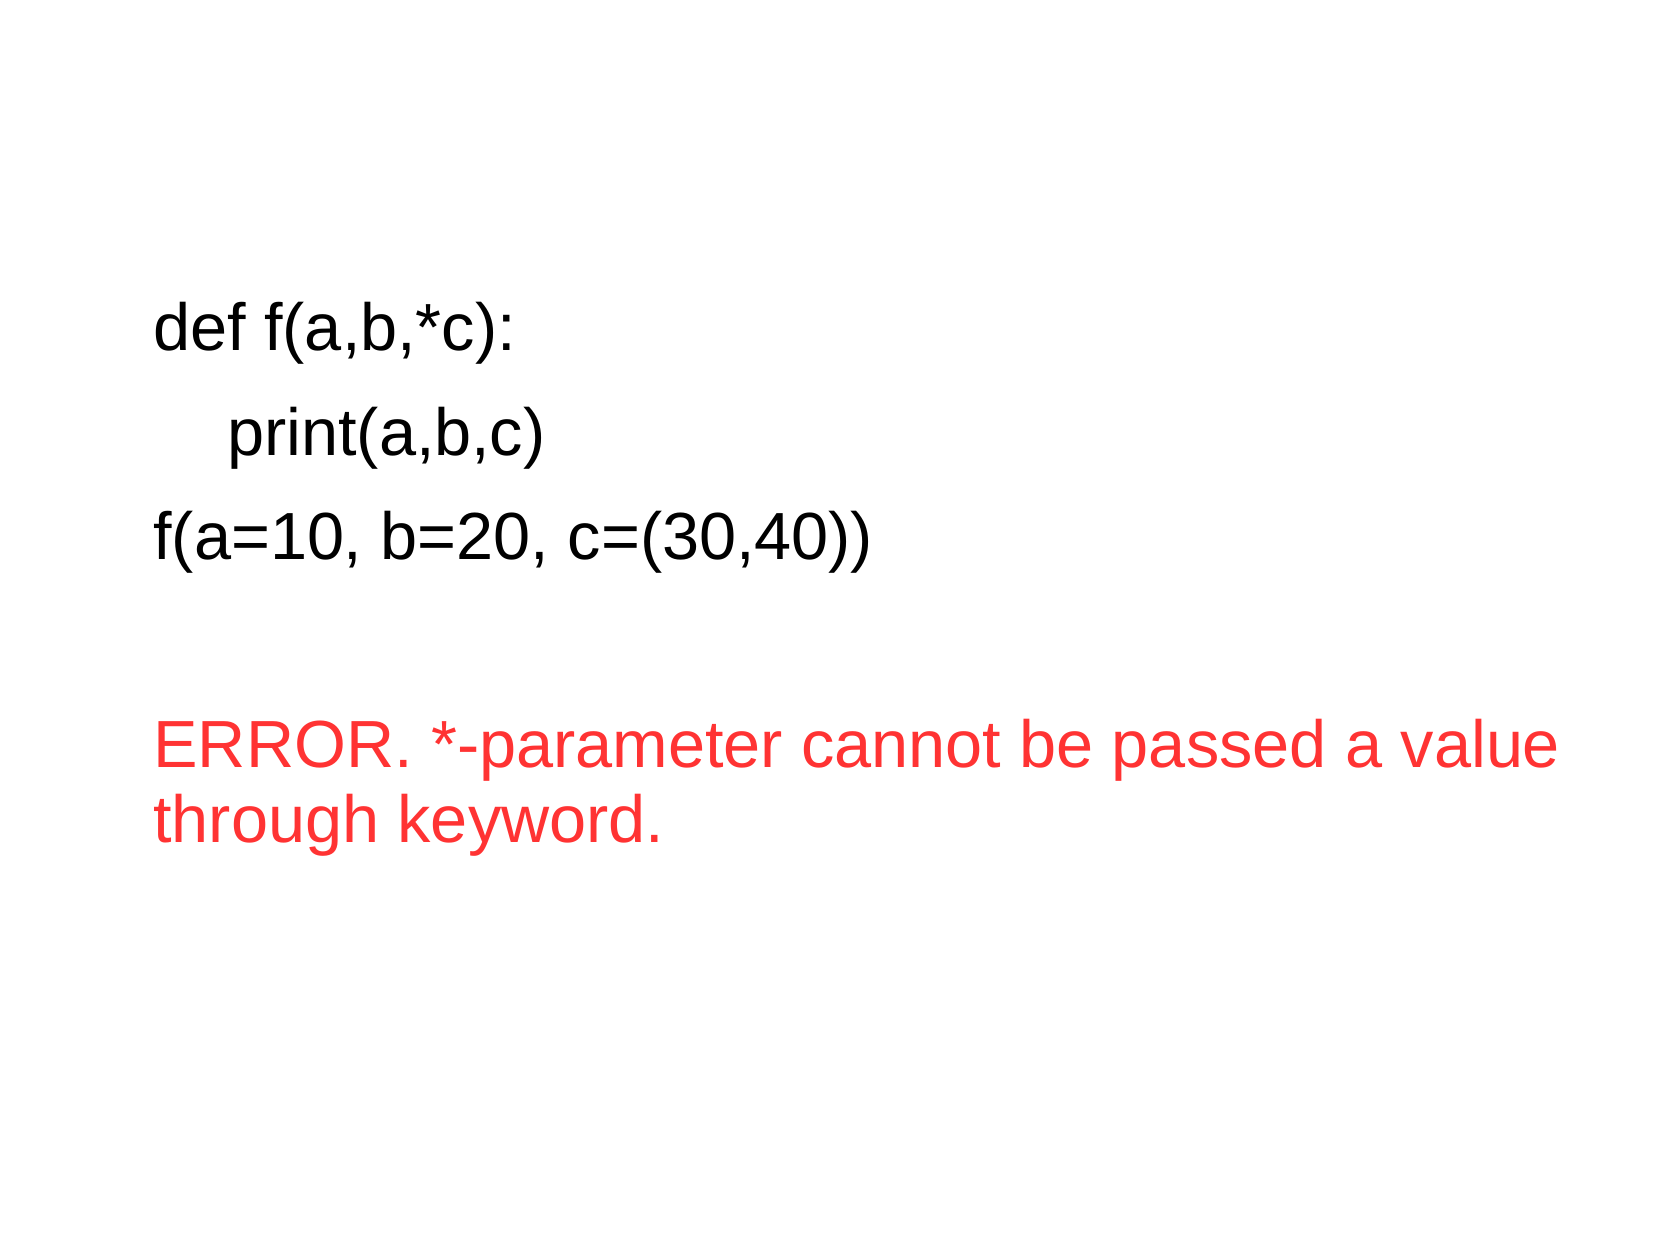

#
def f(a,b,*c):
 print(a,b,c)
f(a=10, b=20, c=(30,40))
ERROR. *-parameter cannot be passed a value through keyword.